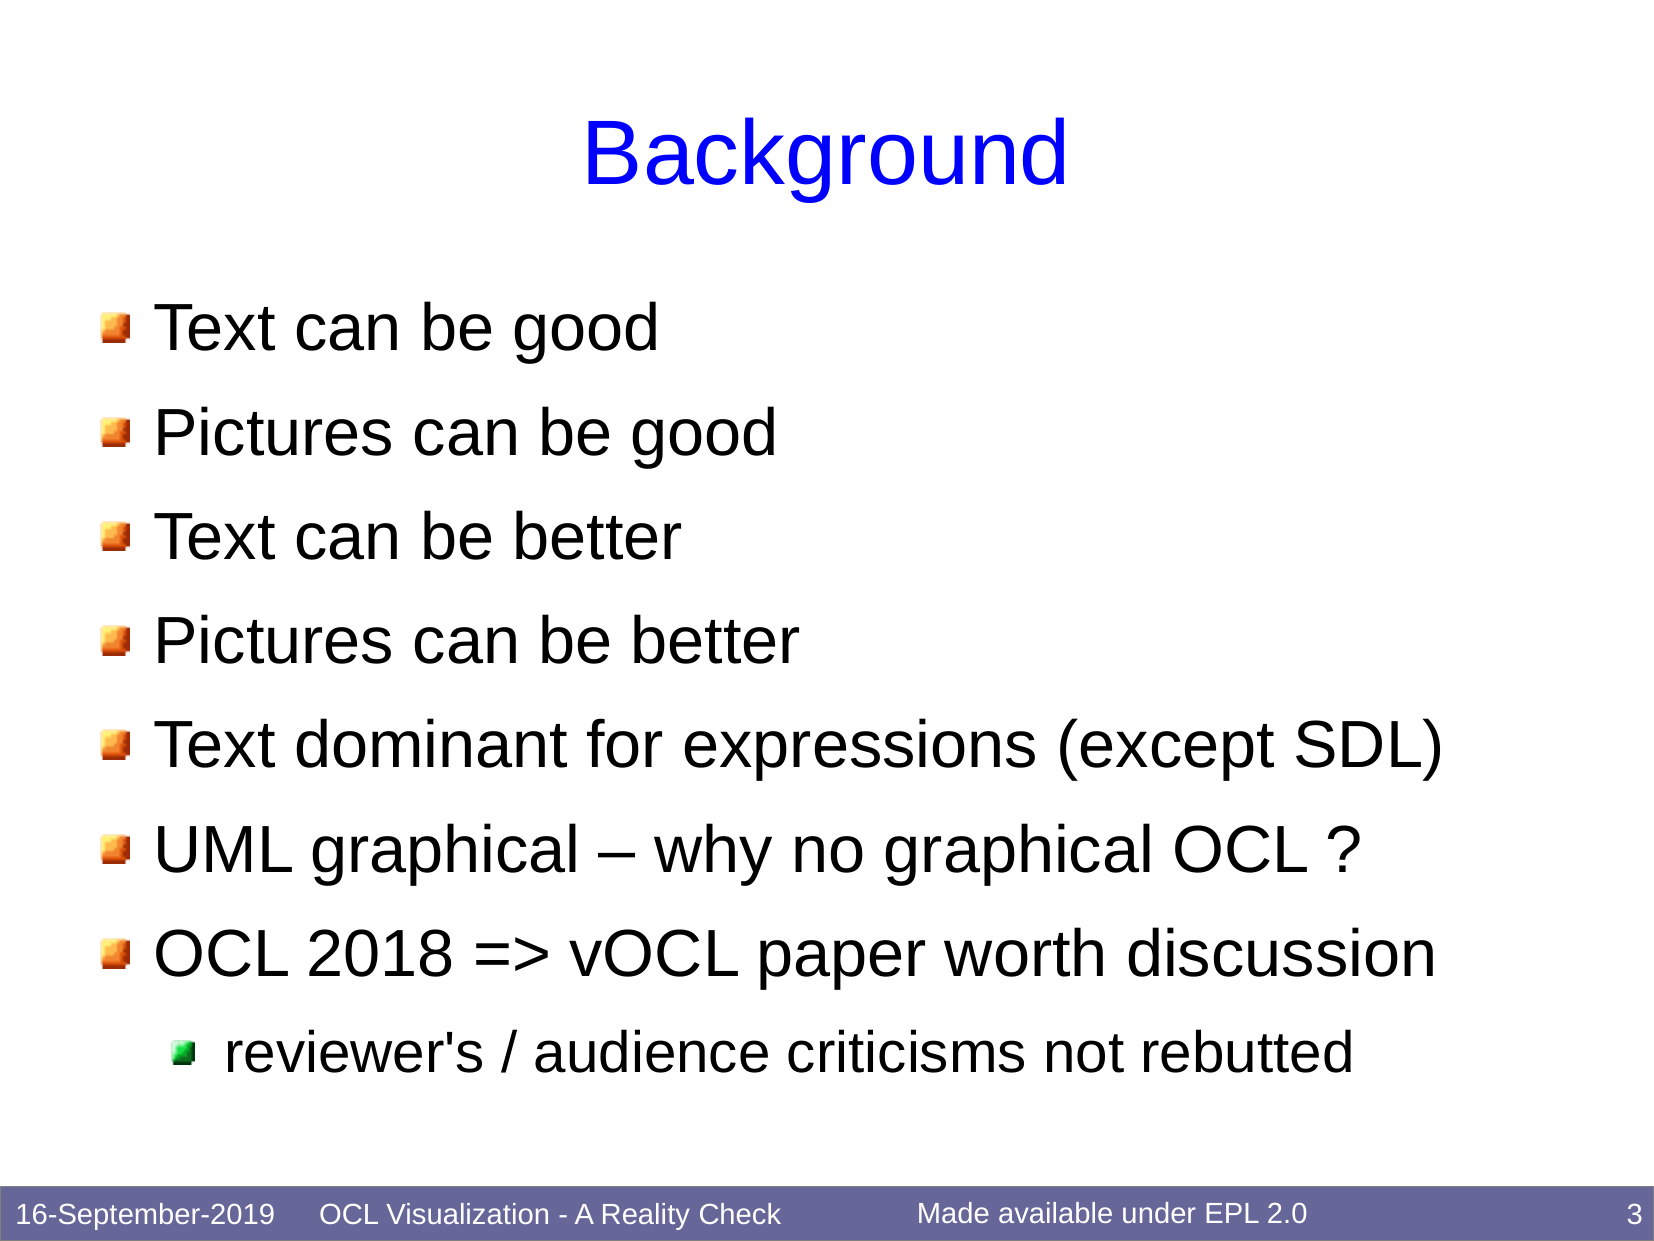

# Background
Text can be good
Pictures can be good
Text can be better
Pictures can be better
Text dominant for expressions (except SDL)
UML graphical – why no graphical OCL ?
OCL 2018 => vOCL paper worth discussion
reviewer's / audience criticisms not rebutted
16-September-2019
OCL Visualization - A Reality Check
3